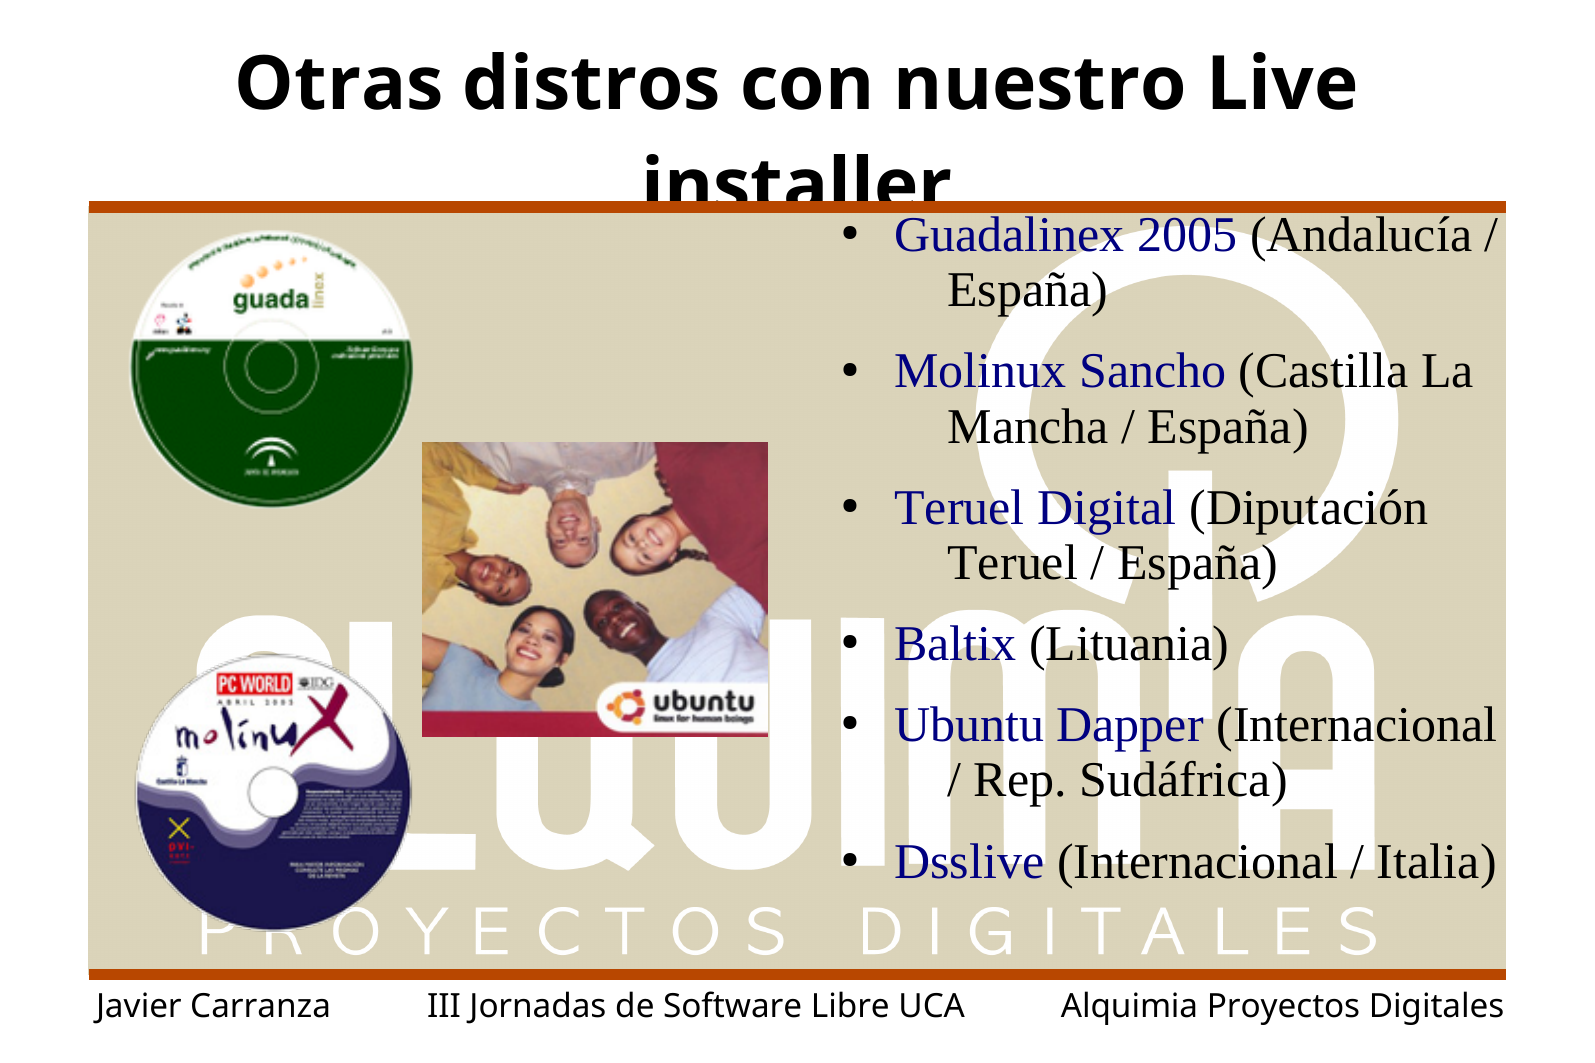

# Otras distros con nuestro Live installer
Guadalinex 2005 (Andalucía / España)
Molinux Sancho (Castilla La Mancha / España)
Teruel Digital (Diputación Teruel / España)
Baltix (Lituania)
Ubuntu Dapper (Internacional / Rep. Sudáfrica)
Dsslive (Internacional / Italia)
 Javier Carranza III Jornadas de Software Libre UCA Alquimia Proyectos Digitales